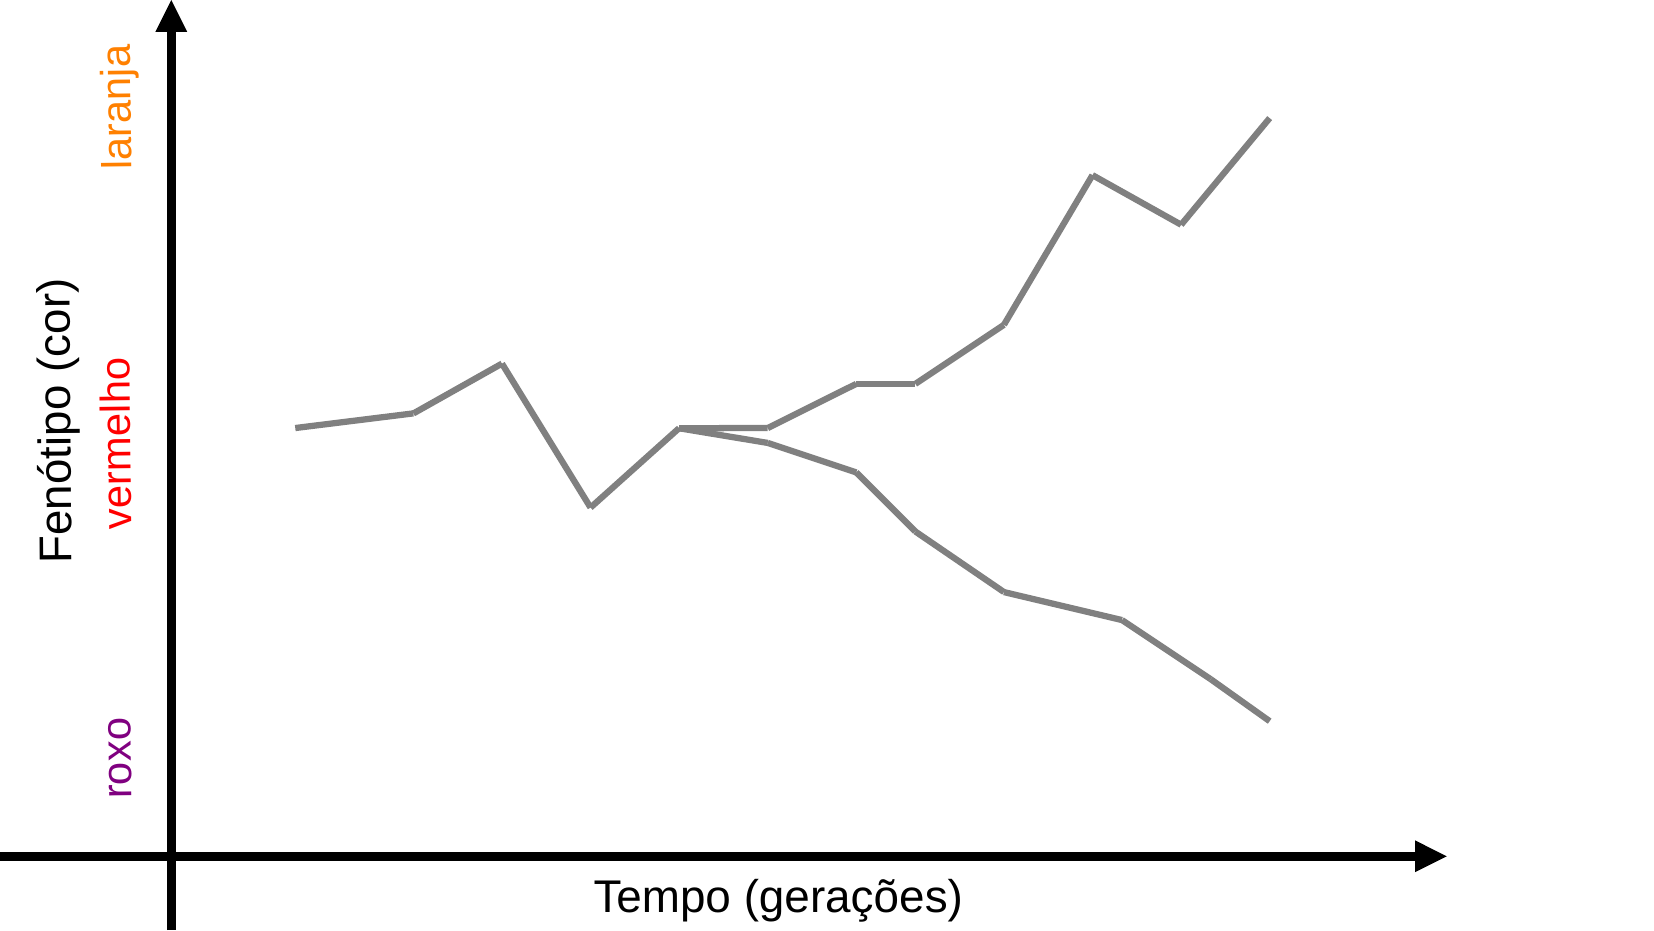

laranja
Fenótipo (cor)
vermelho
roxo
Tempo (gerações)